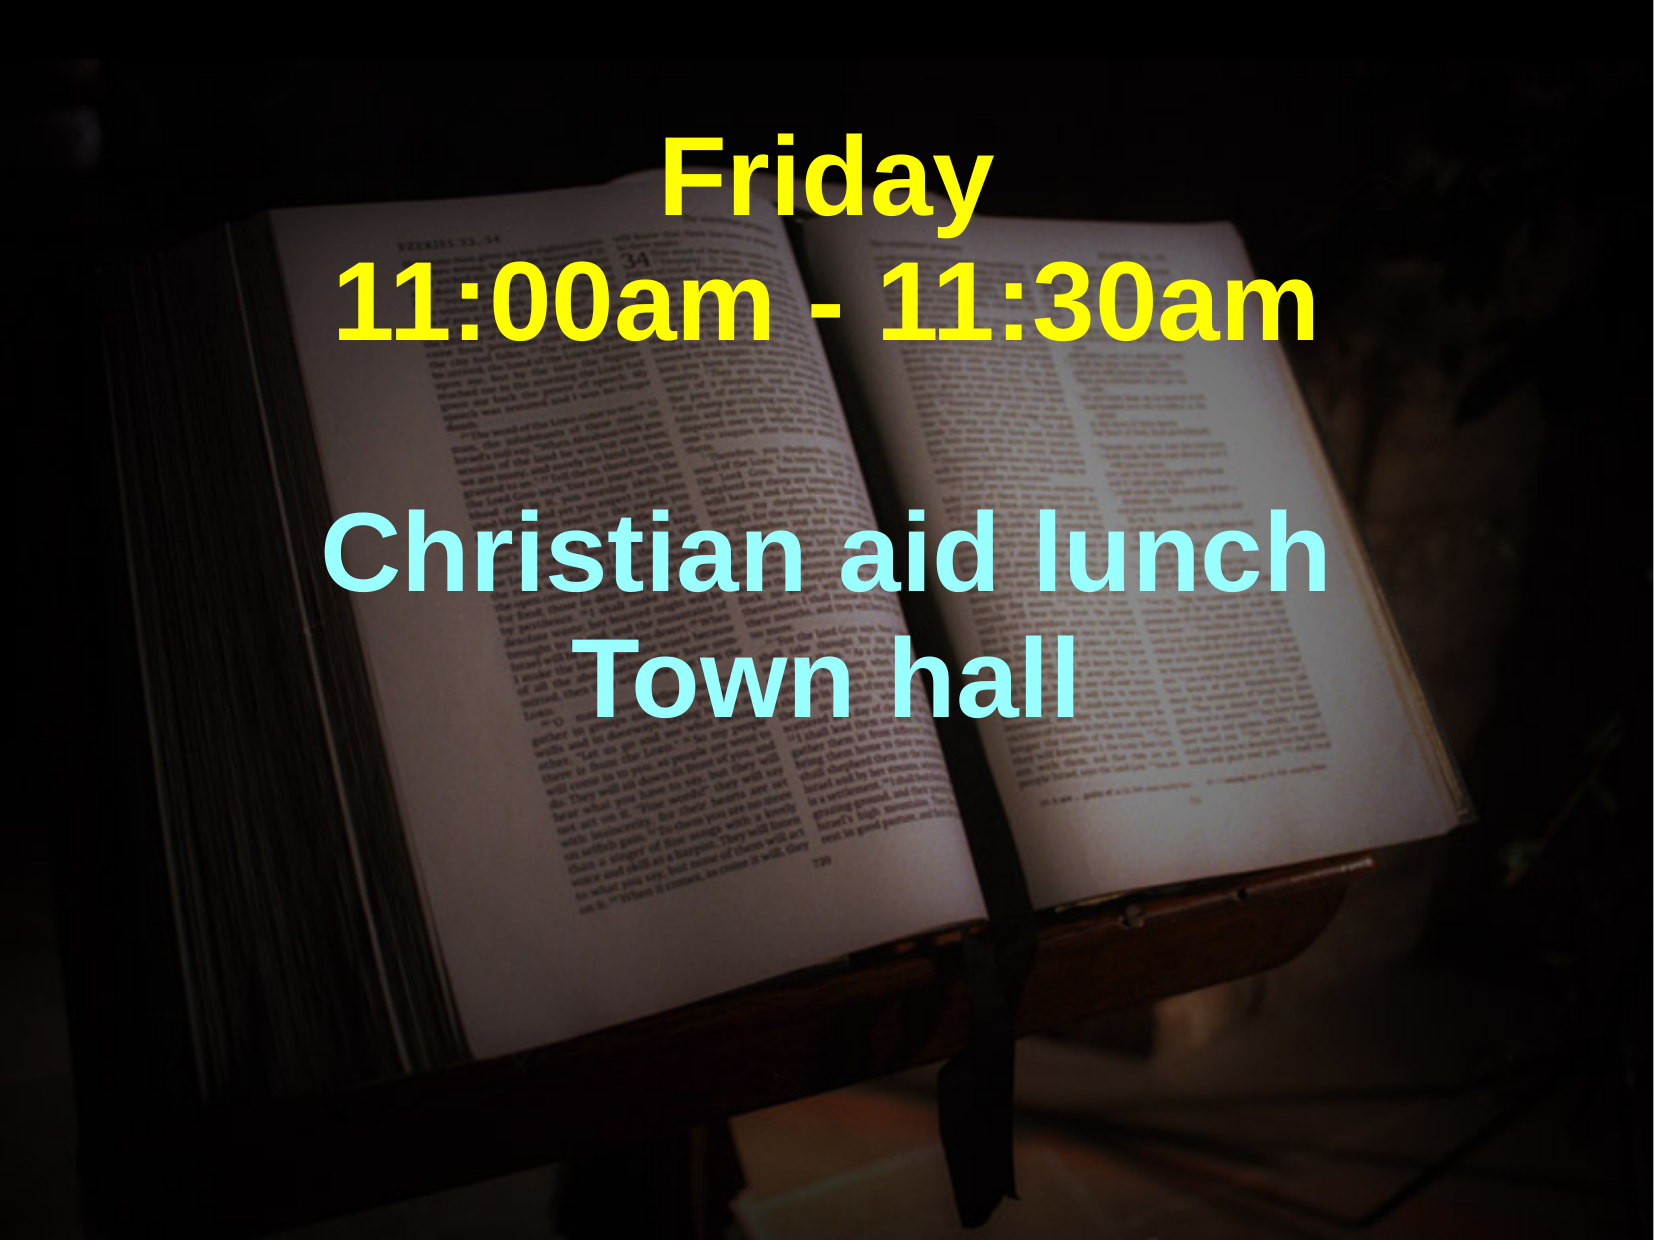

#
Friday
11:00am - 11:30am
Christian aid lunch
Town hall